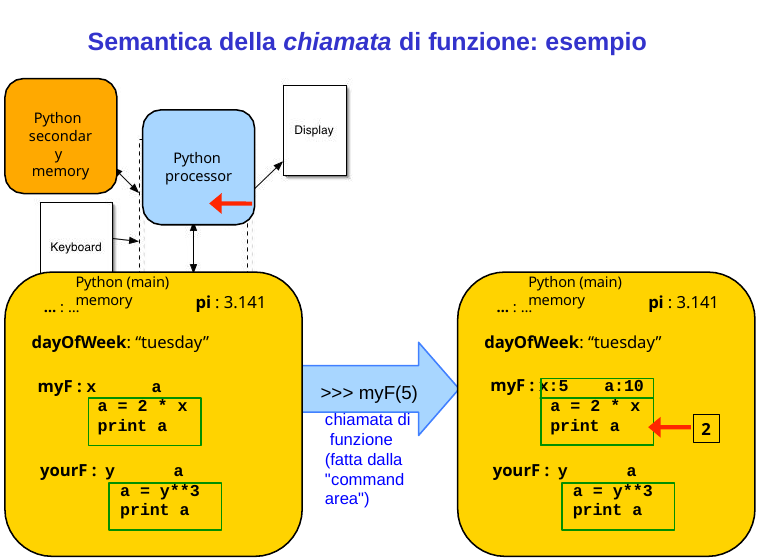

# Semantica della chiamata di funzione: esempio
Python secondary memory
Python processor
Python (main) memory
Python (main) memory
pi : 3.141
pi : 3.141
… : …
… : …
dayOfWeek: “tuesday”
myF : x	a
dayOfWeek: “tuesday”
myF : x:5	a:10
>>> myF(5)
chiamata di funzione (fatta dalla "command area")
a = 2 * x
print a
a = 2 * x
print a
2
yourF : y	a
yourF : y	a
a = y**3
print a
a = y**3
print a
62
62